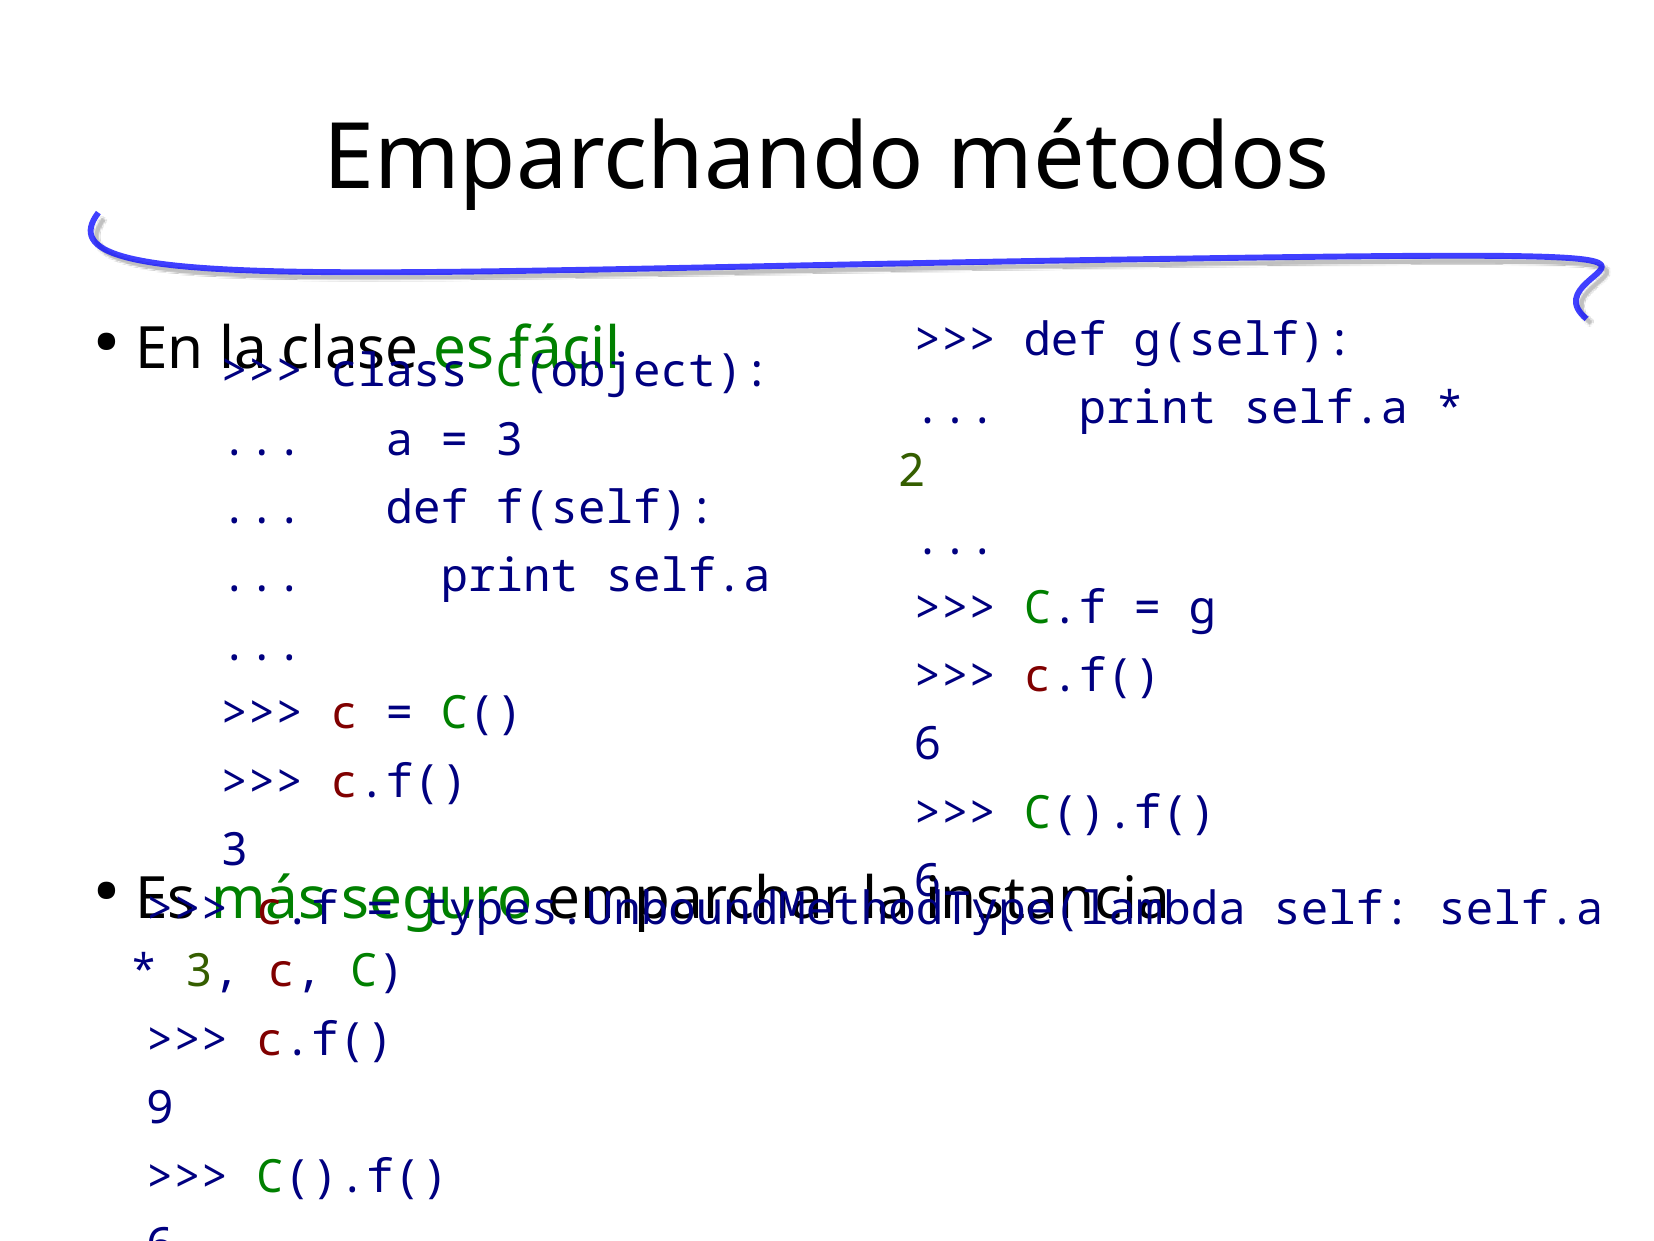

Emparchando métodos
# En la clase es fácil
>>> def g(self):
... print self.a * 2
...
>>> C.f = g
>>> c.f()
6
>>> C().f()
6
>>> class C(object):
... a = 3
... def f(self):
... print self.a
...
>>> c = C()
>>> c.f()
3
 Es más seguro emparchar la instancia
>>> c.f = types.UnboundMethodType(lambda self: self.a * 3, c, C)
>>> c.f()
9
>>> C().f()
6